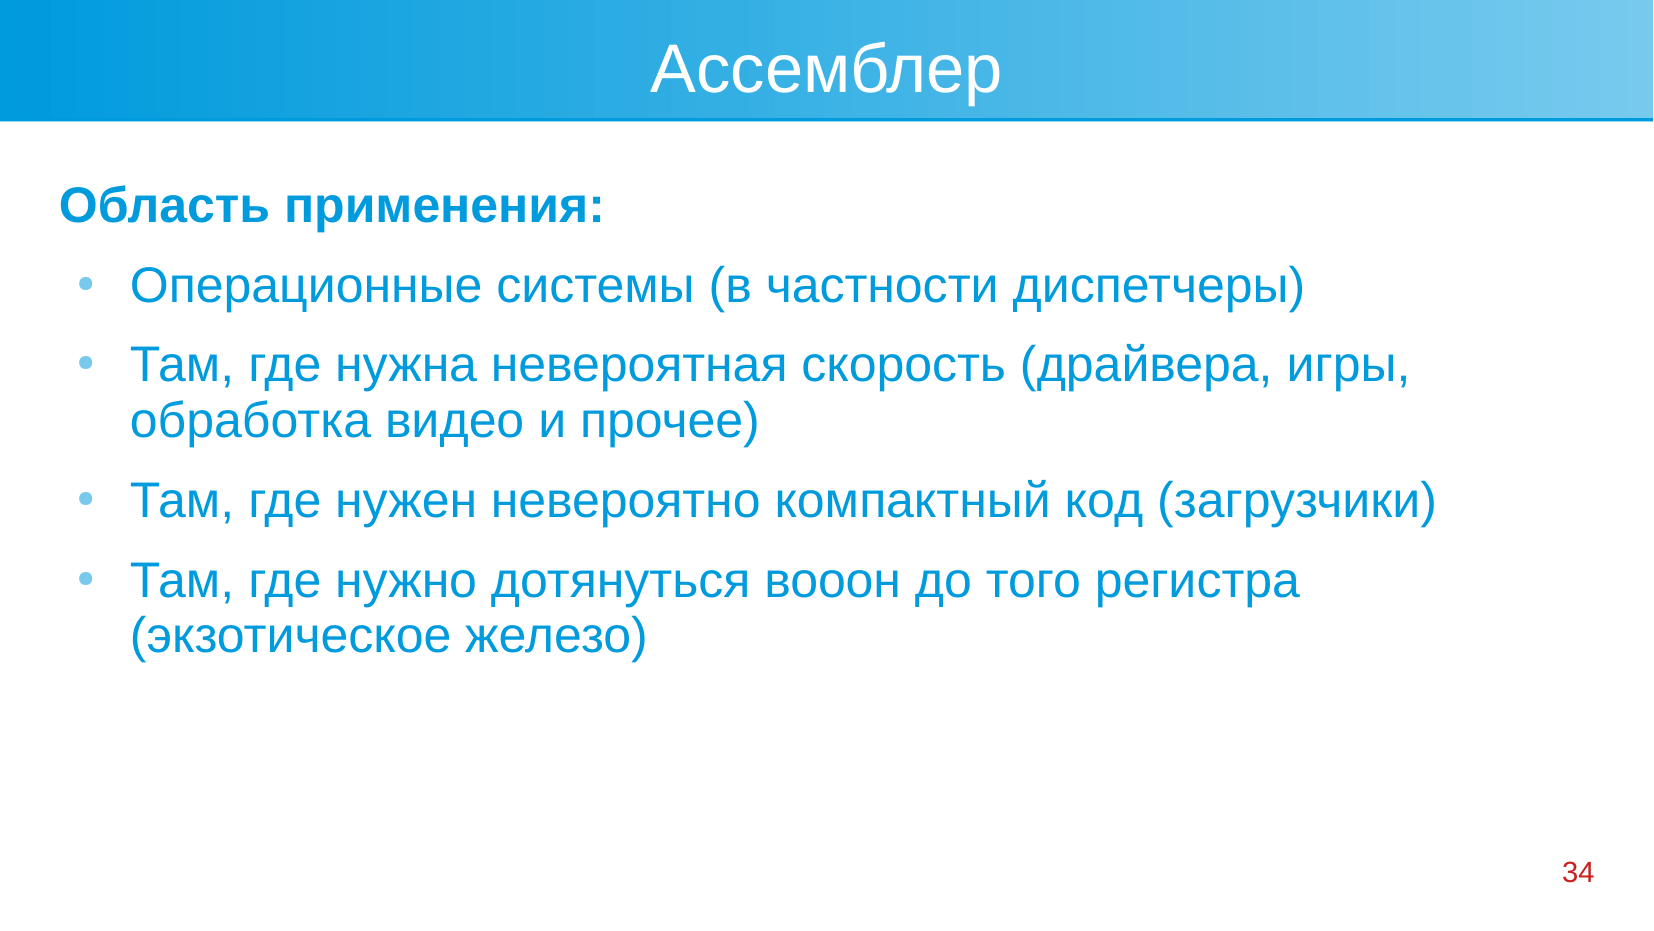

# Ассемблер
Область применения:
Операционные системы (в частности диспетчеры)
Там, где нужна невероятная скорость (драйвера, игры, обработка видео и прочее)
Там, где нужен невероятно компактный код (загрузчики)
Там, где нужно дотянуться вооон до того регистра (экзотическое железо)
34